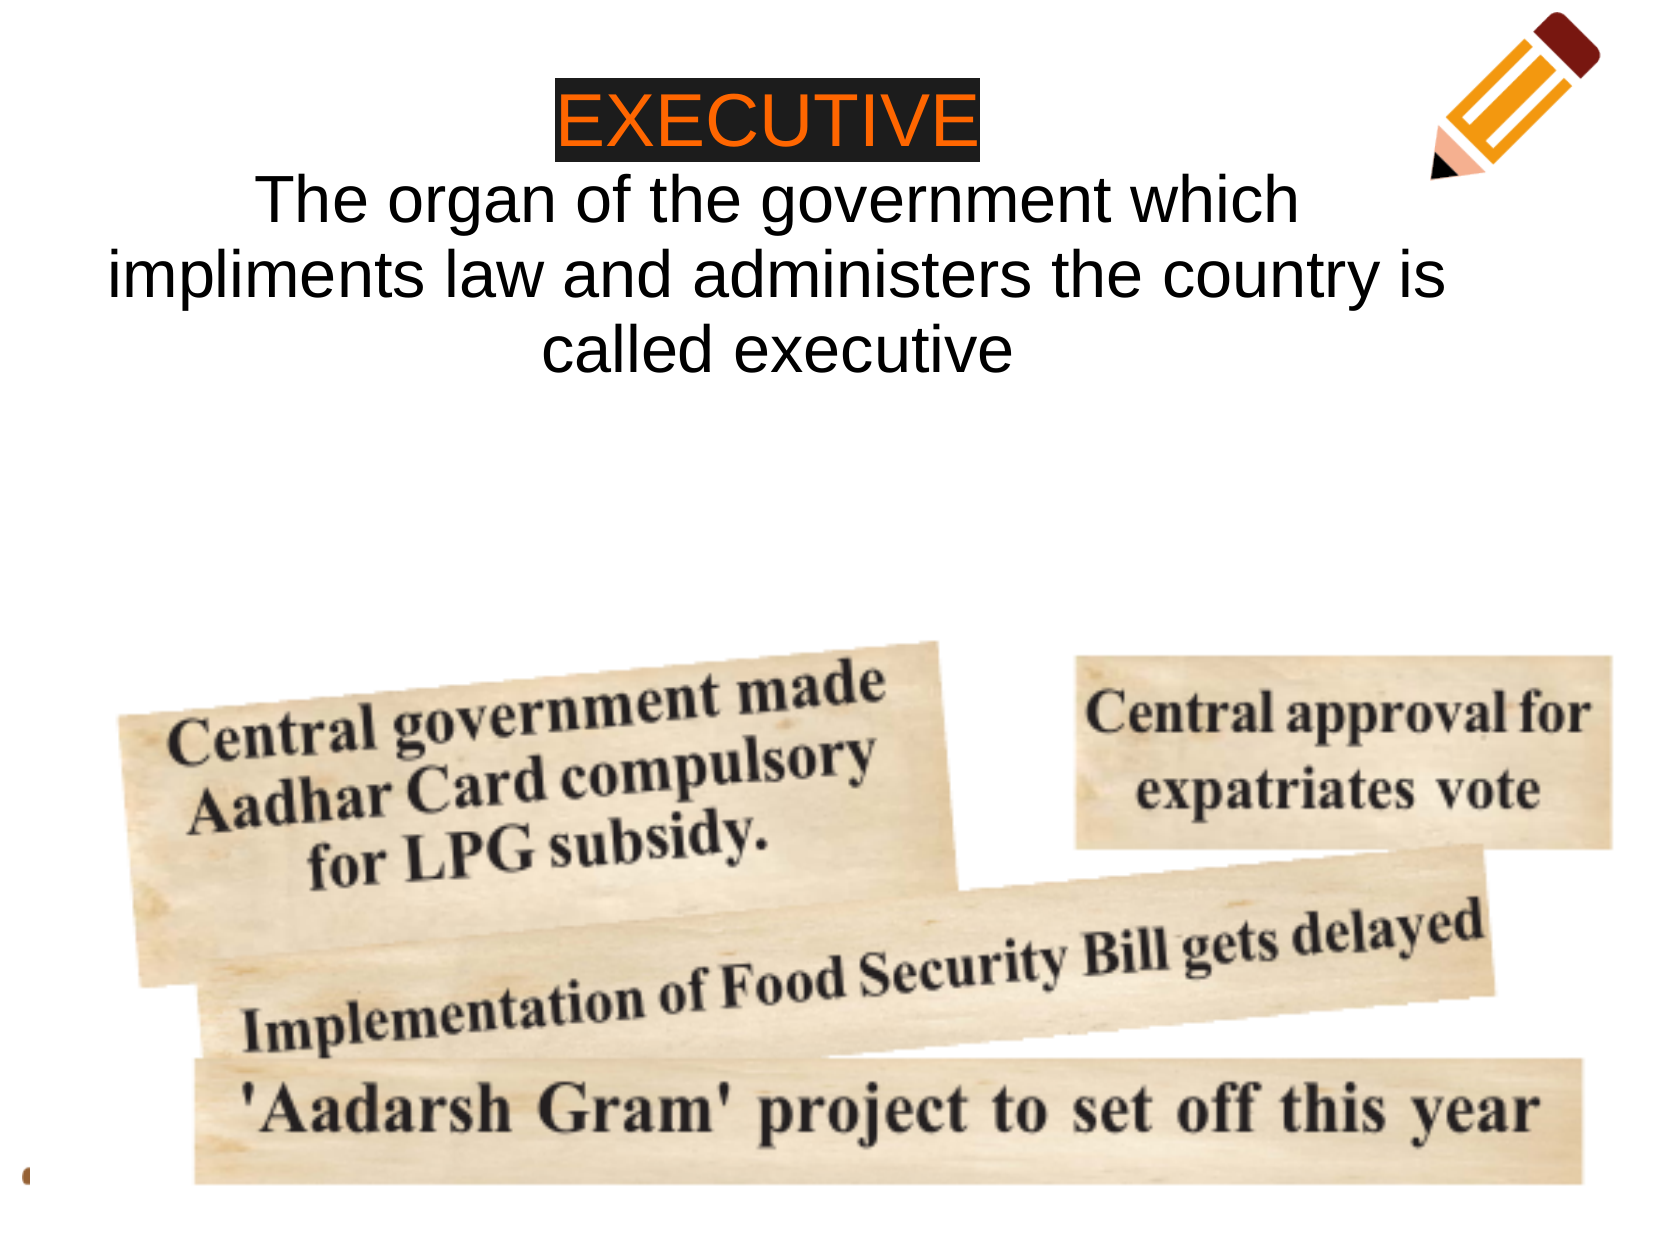

# EXECUTIVE The organ of the government which impliments law and administers the country is called executive